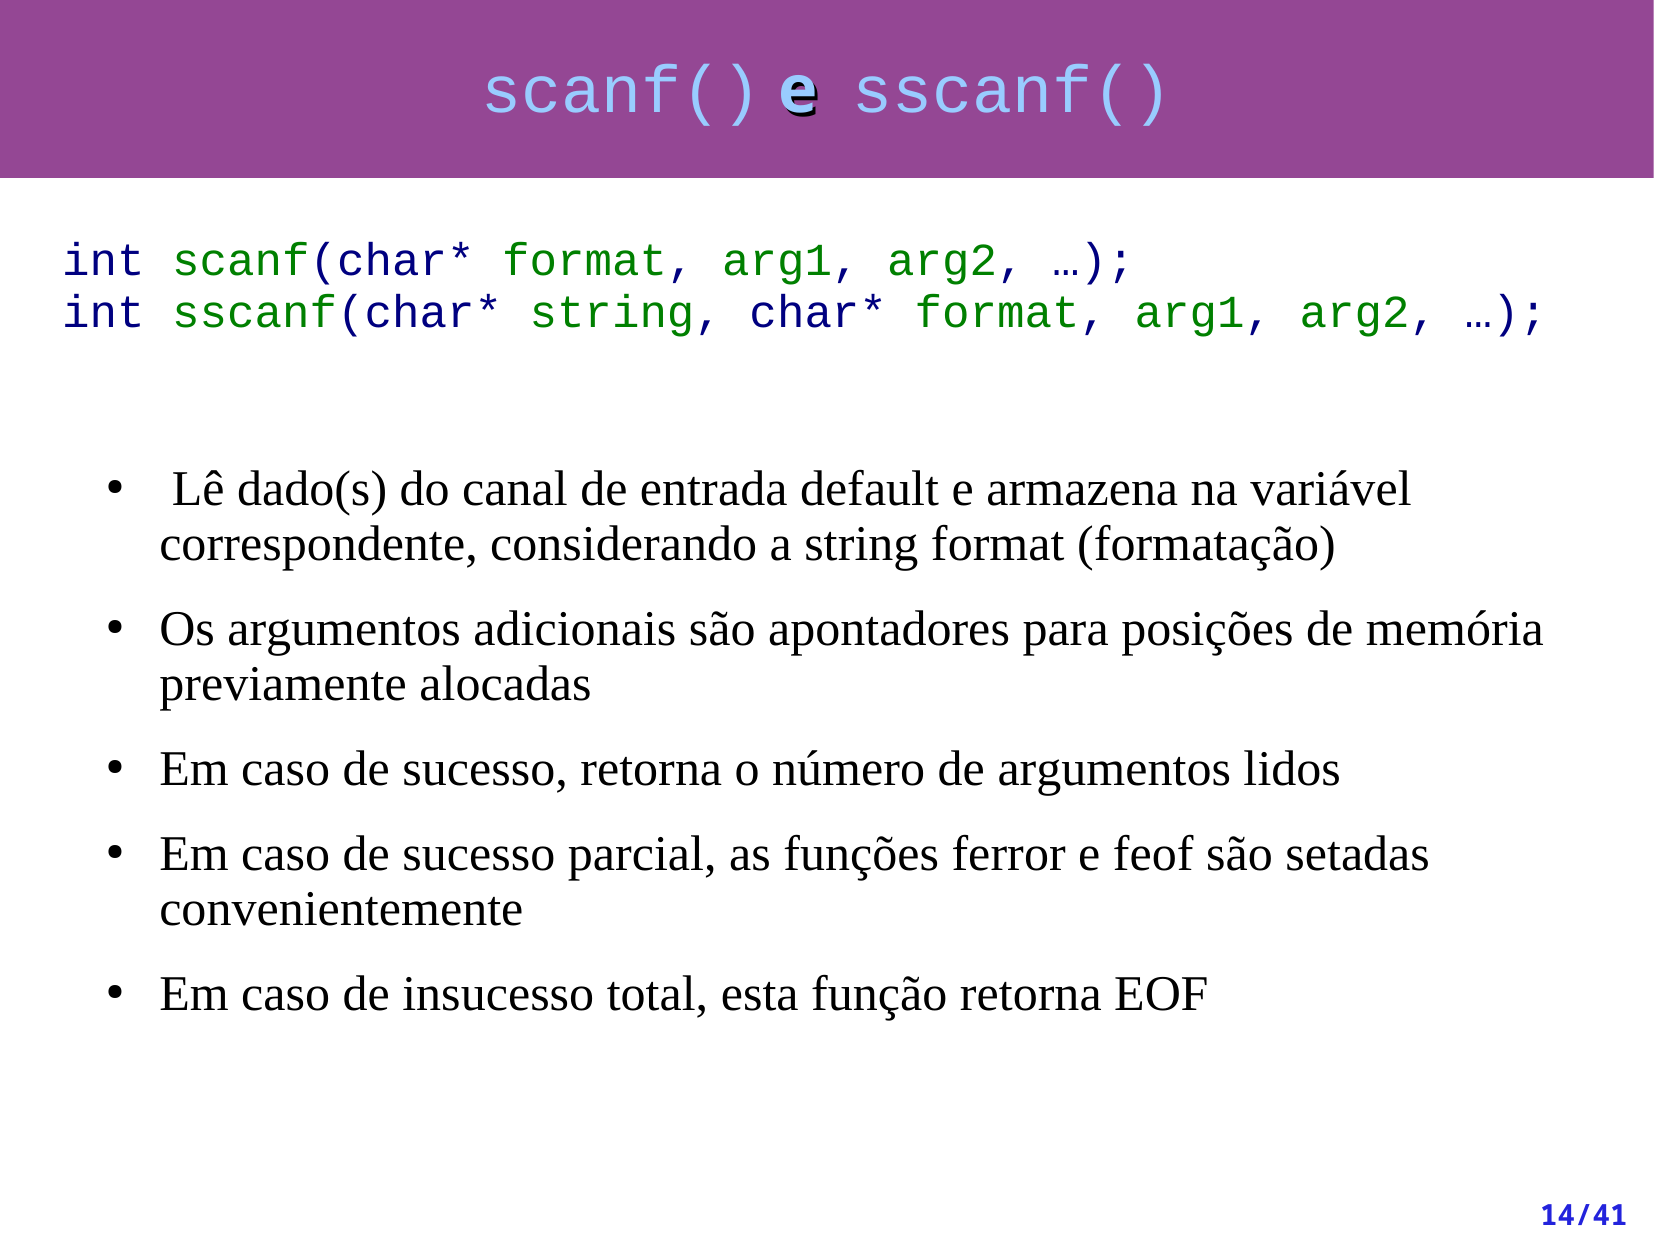

# scanf() e sscanf()
int scanf(char* format, arg1, arg2, …);
int sscanf(char* string, char* format, arg1, arg2, …);
 Lê dado(s) do canal de entrada default e armazena na variável correspondente, considerando a string format (formatação)
Os argumentos adicionais são apontadores para posições de memória previamente alocadas
Em caso de sucesso, retorna o número de argumentos lidos
Em caso de sucesso parcial, as funções ferror e feof são setadas convenientemente
Em caso de insucesso total, esta função retorna EOF
14